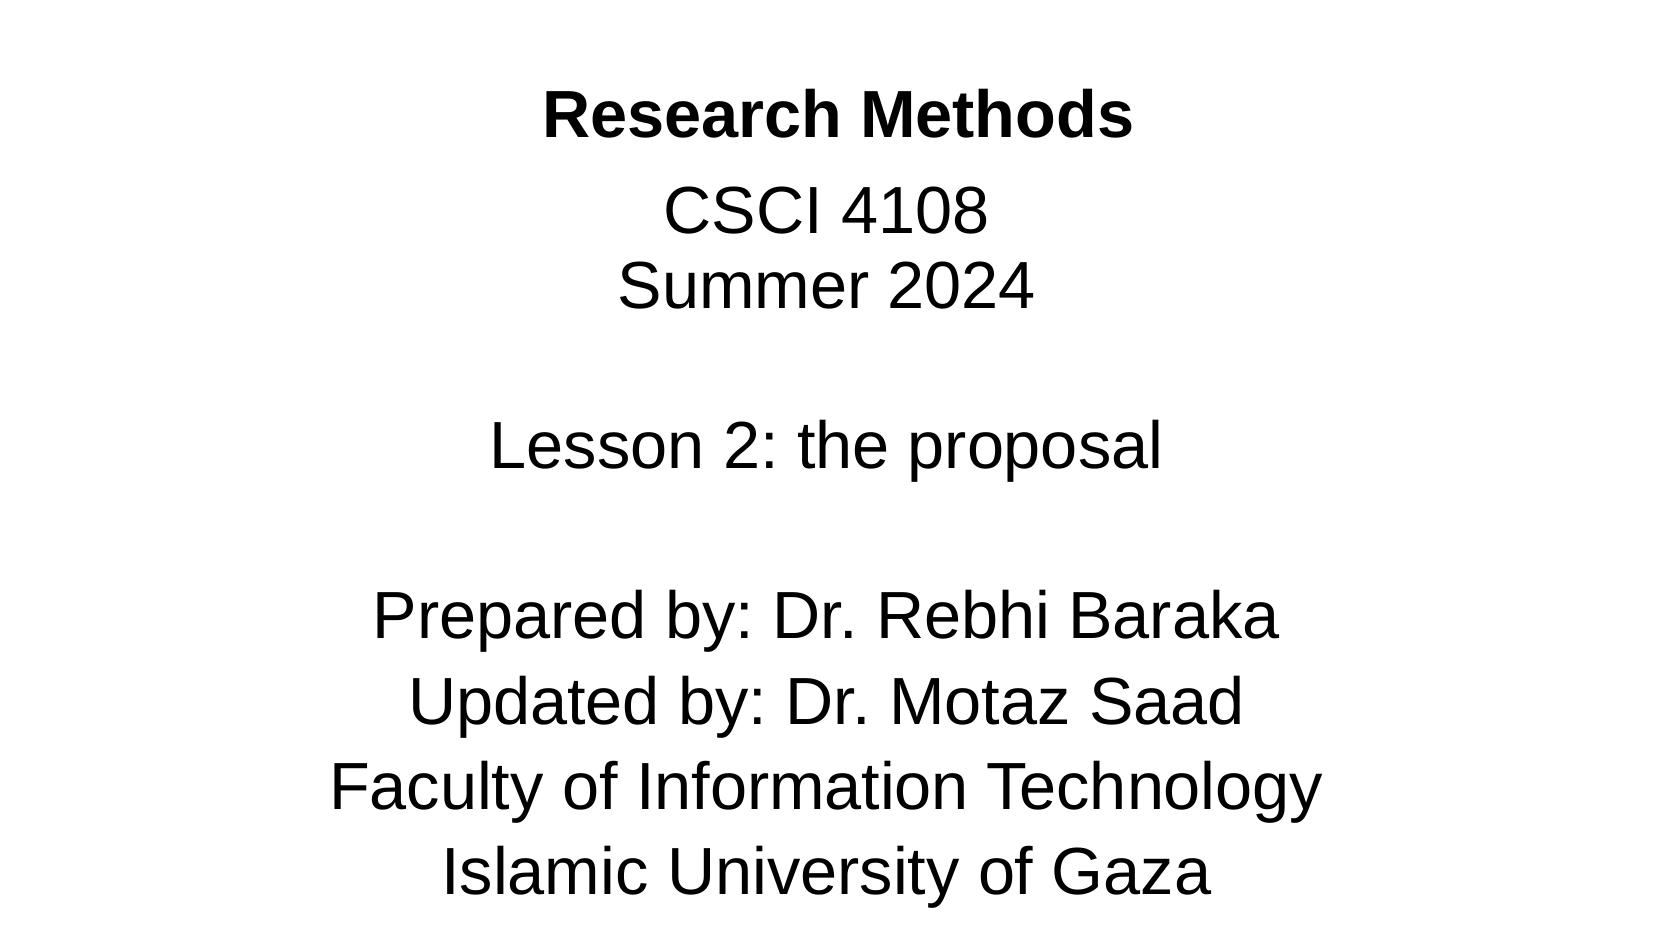

CSCI 4108
Summer 2024
Lesson 2: the proposal
Prepared by: Dr. Rebhi Baraka
Updated by: Dr. Motaz Saad
Faculty of Information Technology
Islamic University of Gaza
# Research Methods